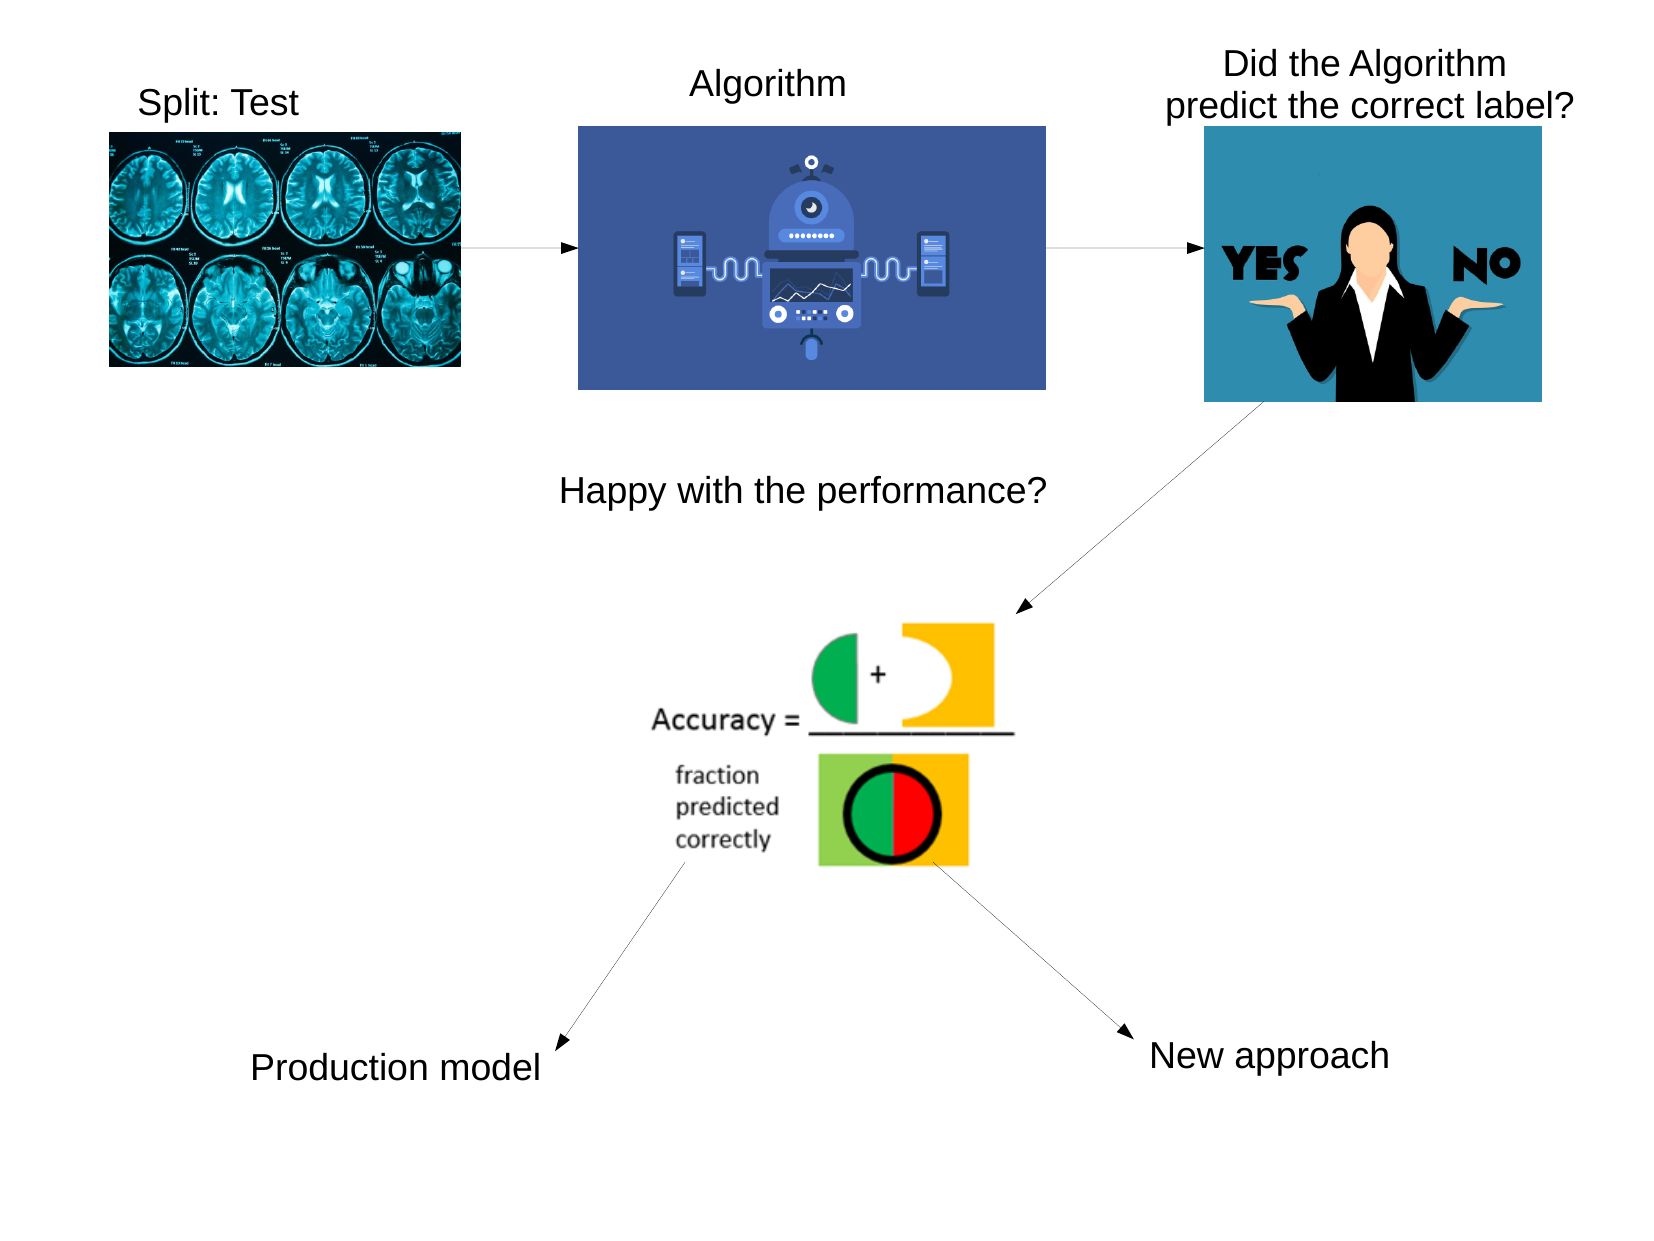

Did the Algorithm
predict the correct label?
Algorithm
Split: Test
Happy with the performance?
New approach
Production model